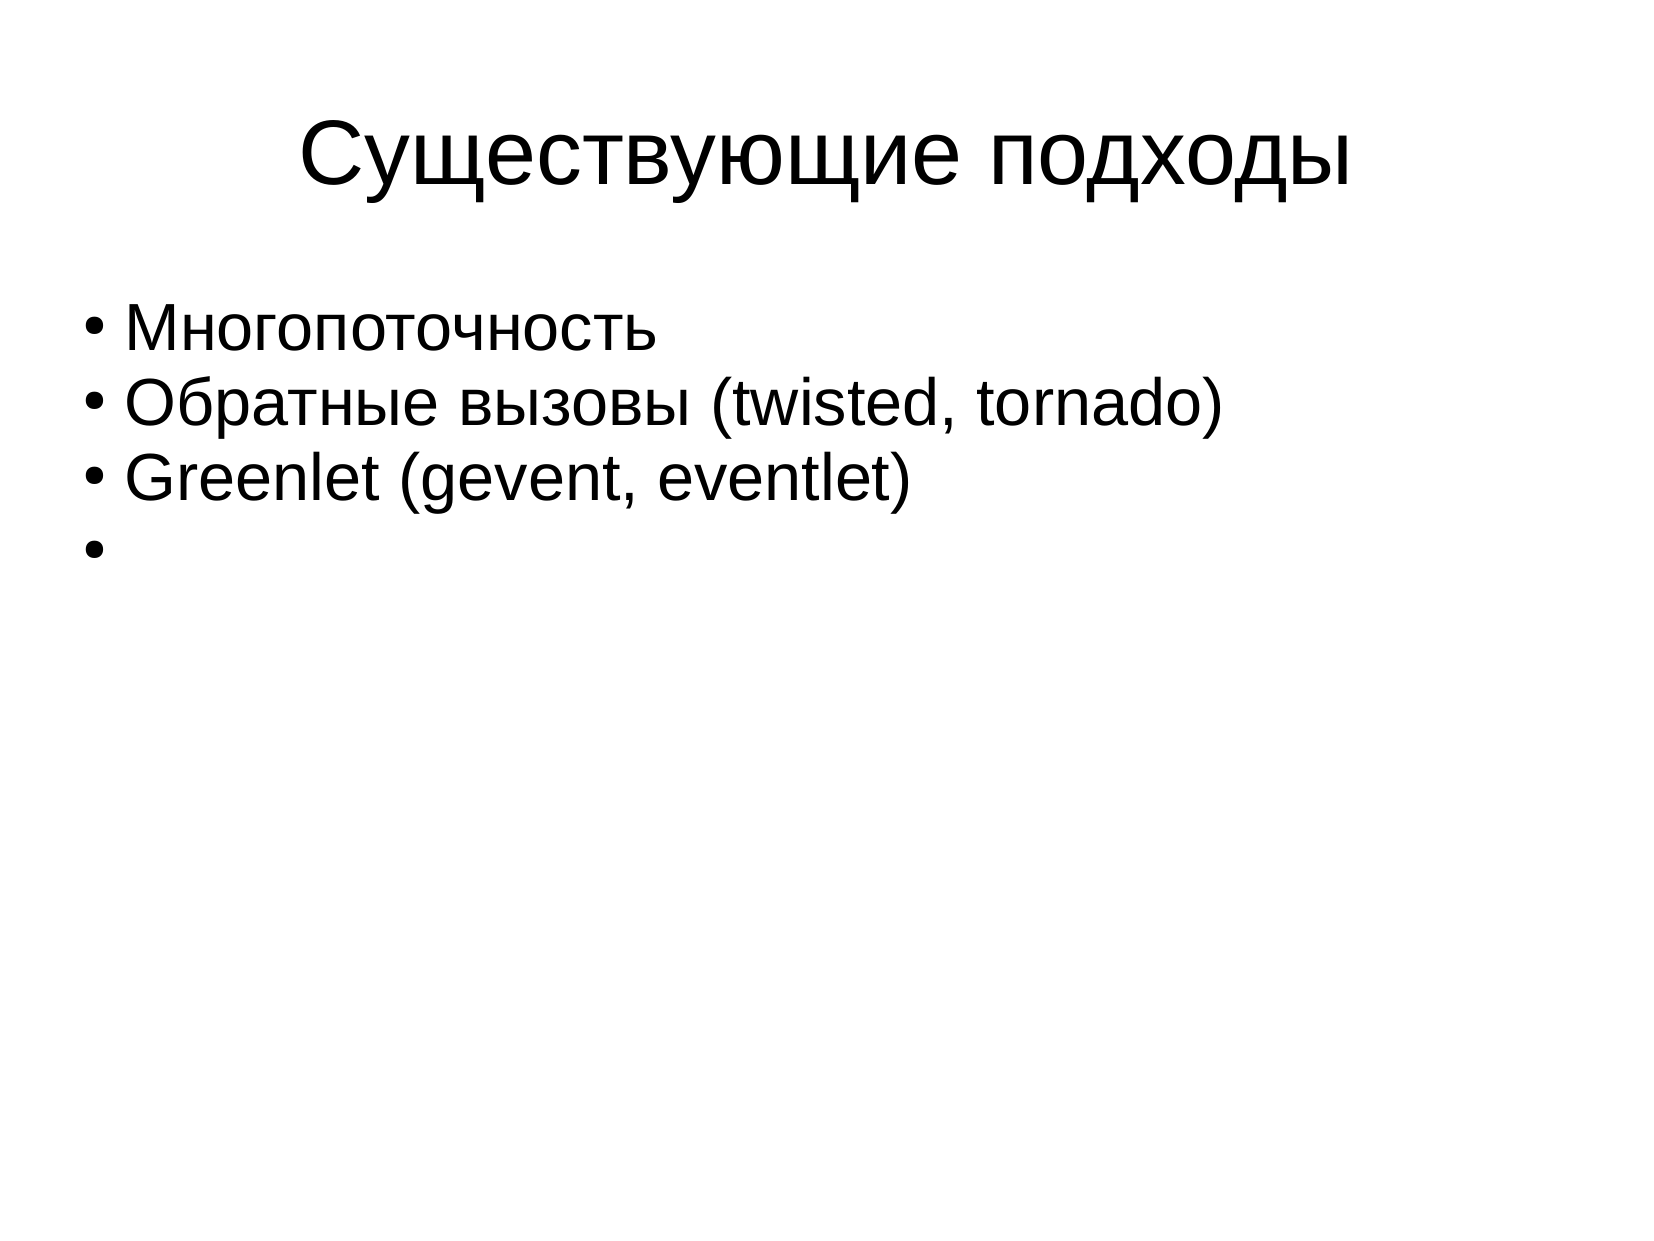

# Существующие подходы
 Многопоточность
 Обратные вызовы (twisted, tornado)
 Greenlet (gevent, eventlet)